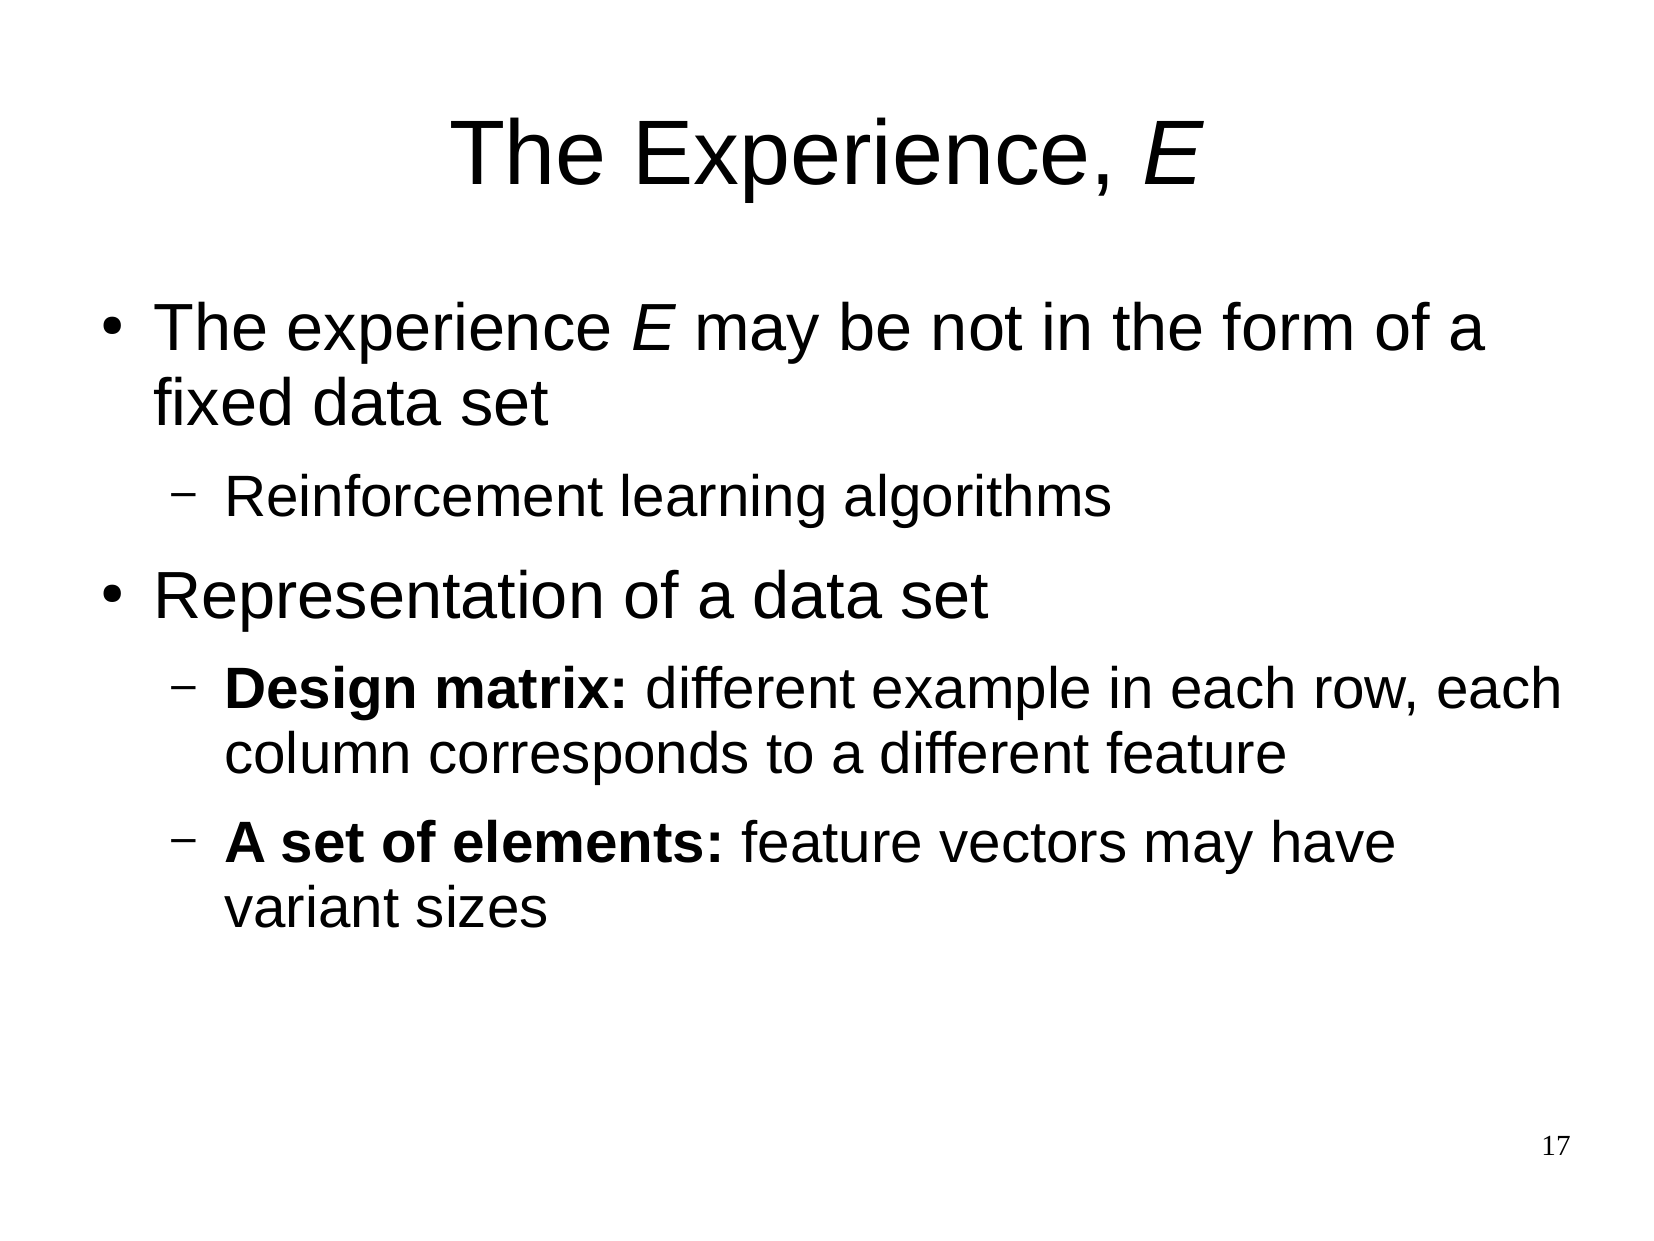

# The Experience, E
The experience E may be not in the form of a fixed data set
Reinforcement learning algorithms
Representation of a data set
Design matrix: different example in each row, each column corresponds to a different feature
A set of elements: feature vectors may have variant sizes
17